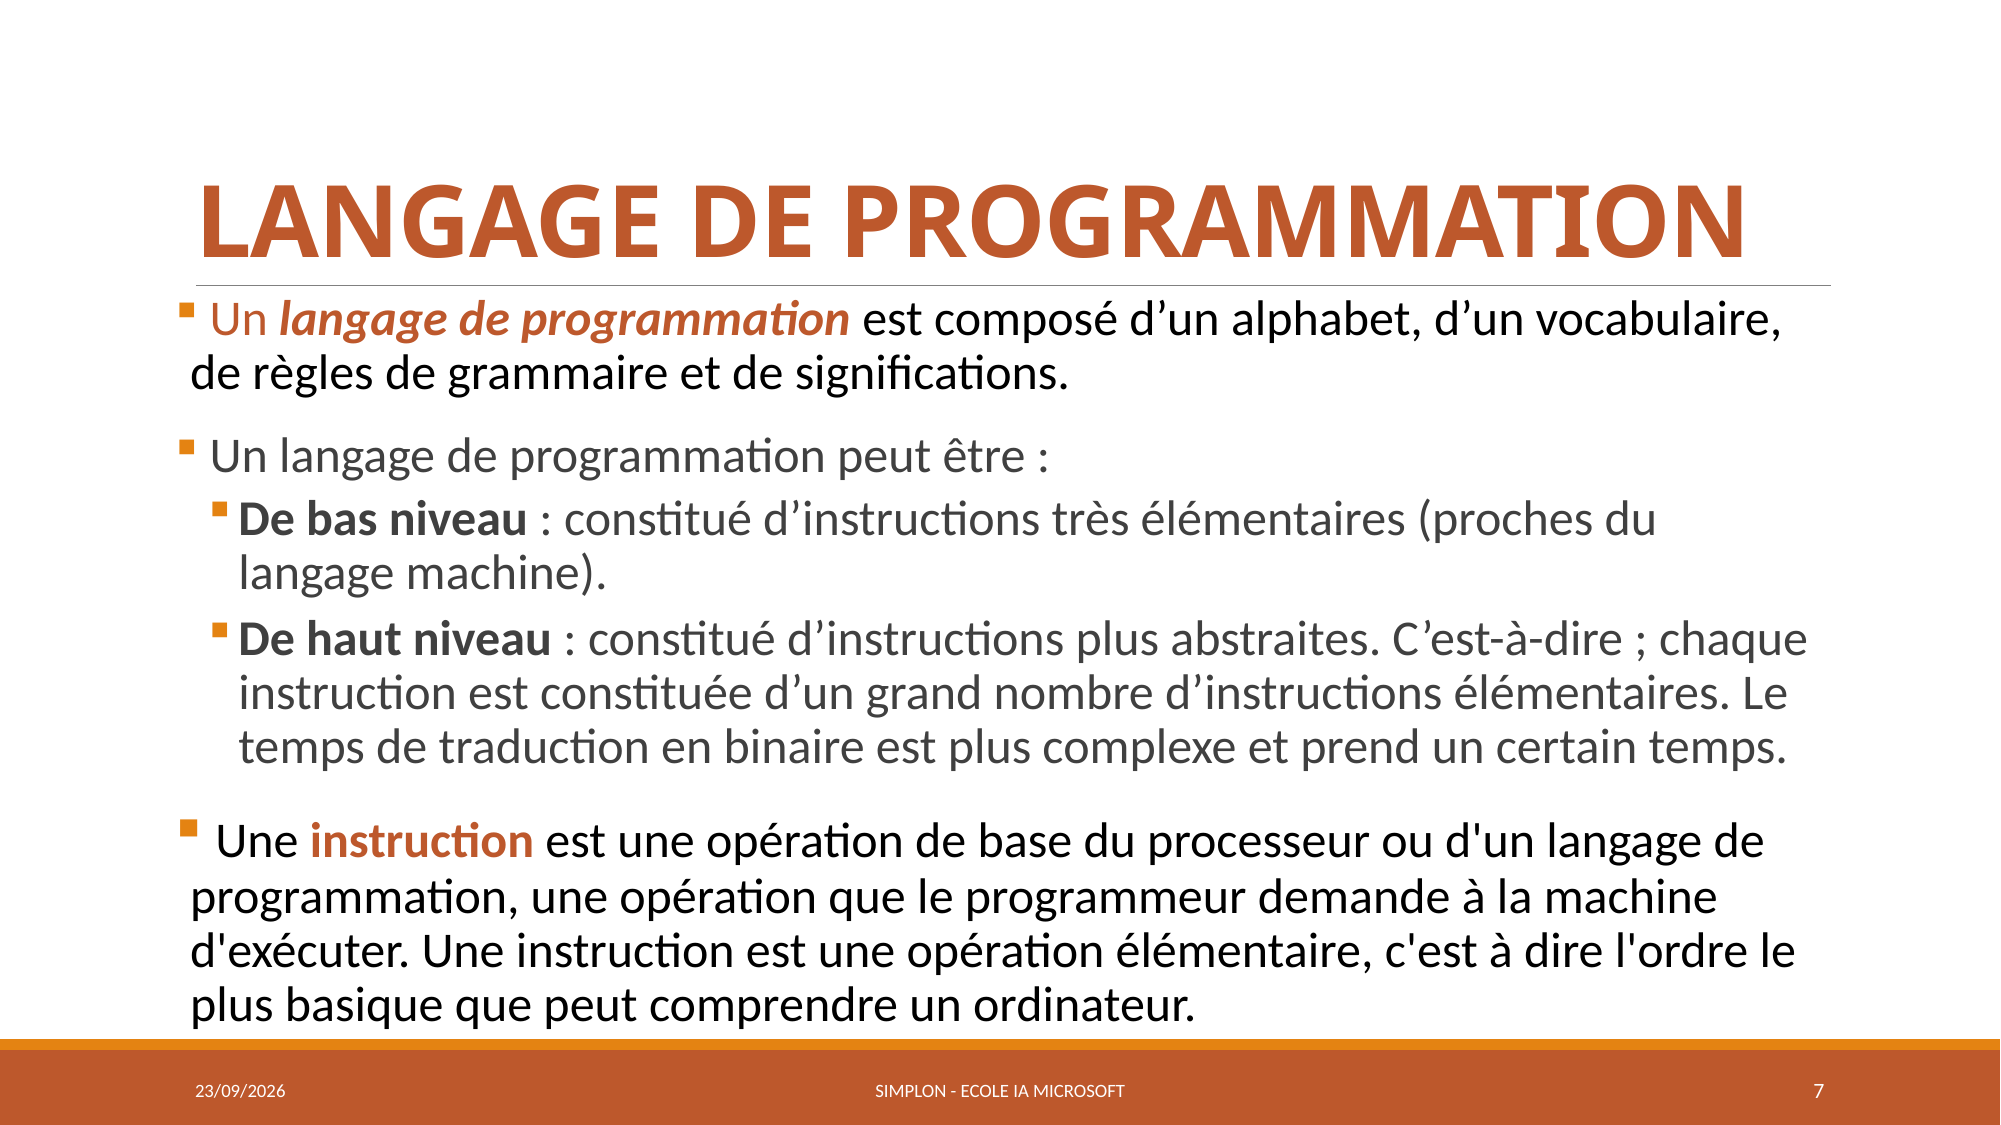

# LANGAGE DE PROGRAMMATION
 Un langage de programmation est composé d’un alphabet, d’un vocabulaire, de règles de grammaire et de significations.
 Un langage de programmation peut être :
De bas niveau : constitué d’instructions très élémentaires (proches du langage machine).
De haut niveau : constitué d’instructions plus abstraites. C’est-à-dire ; chaque instruction est constituée d’un grand nombre d’instructions élémentaires. Le temps de traduction en binaire est plus complexe et prend un certain temps.
 Une instruction est une opération de base du processeur ou d'un langage de programmation, une opération que le programmeur demande à la machine d'exécuter. Une instruction est une opération élémentaire, c'est à dire l'ordre le plus basique que peut comprendre un ordinateur.
Simplon - Ecole IA Microsoft